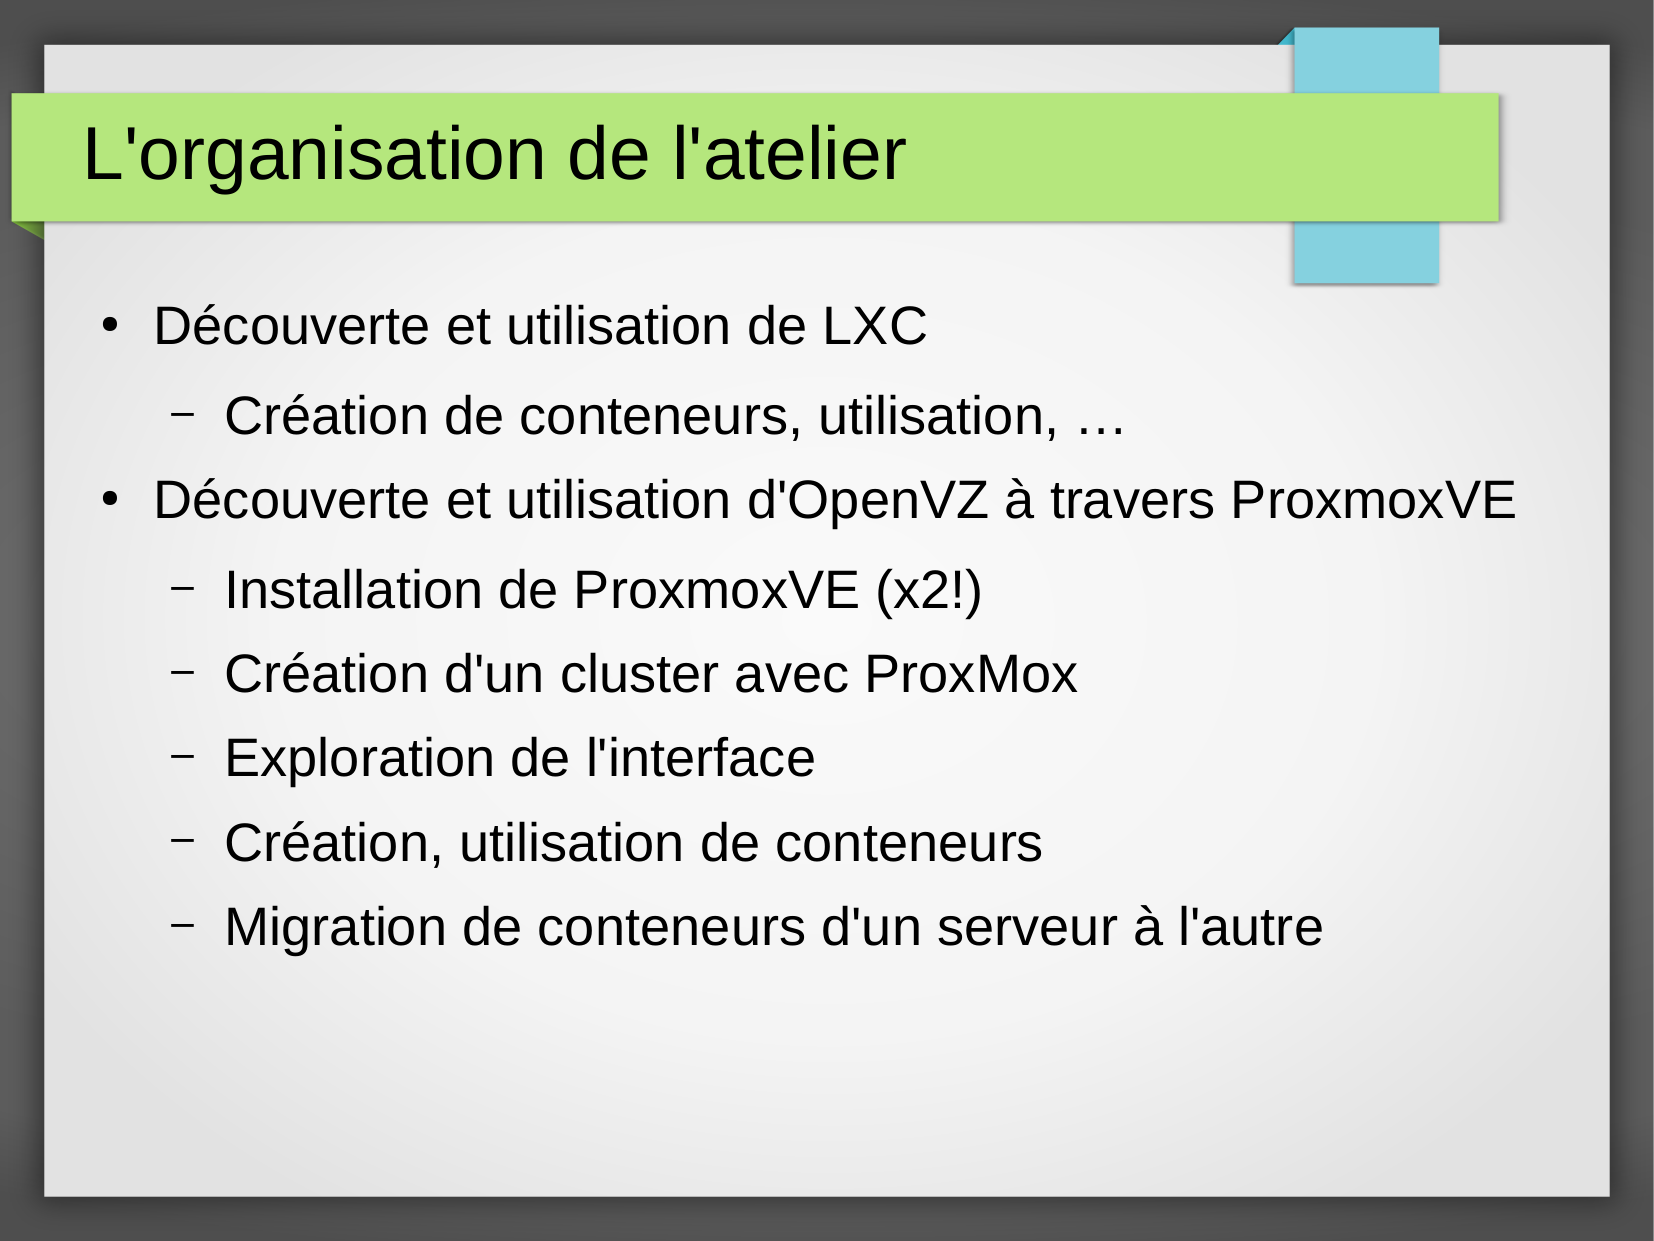

# L'organisation de l'atelier
Découverte et utilisation de LXC
Création de conteneurs, utilisation, …
Découverte et utilisation d'OpenVZ à travers ProxmoxVE
Installation de ProxmoxVE (x2!)
Création d'un cluster avec ProxMox
Exploration de l'interface
Création, utilisation de conteneurs
Migration de conteneurs d'un serveur à l'autre